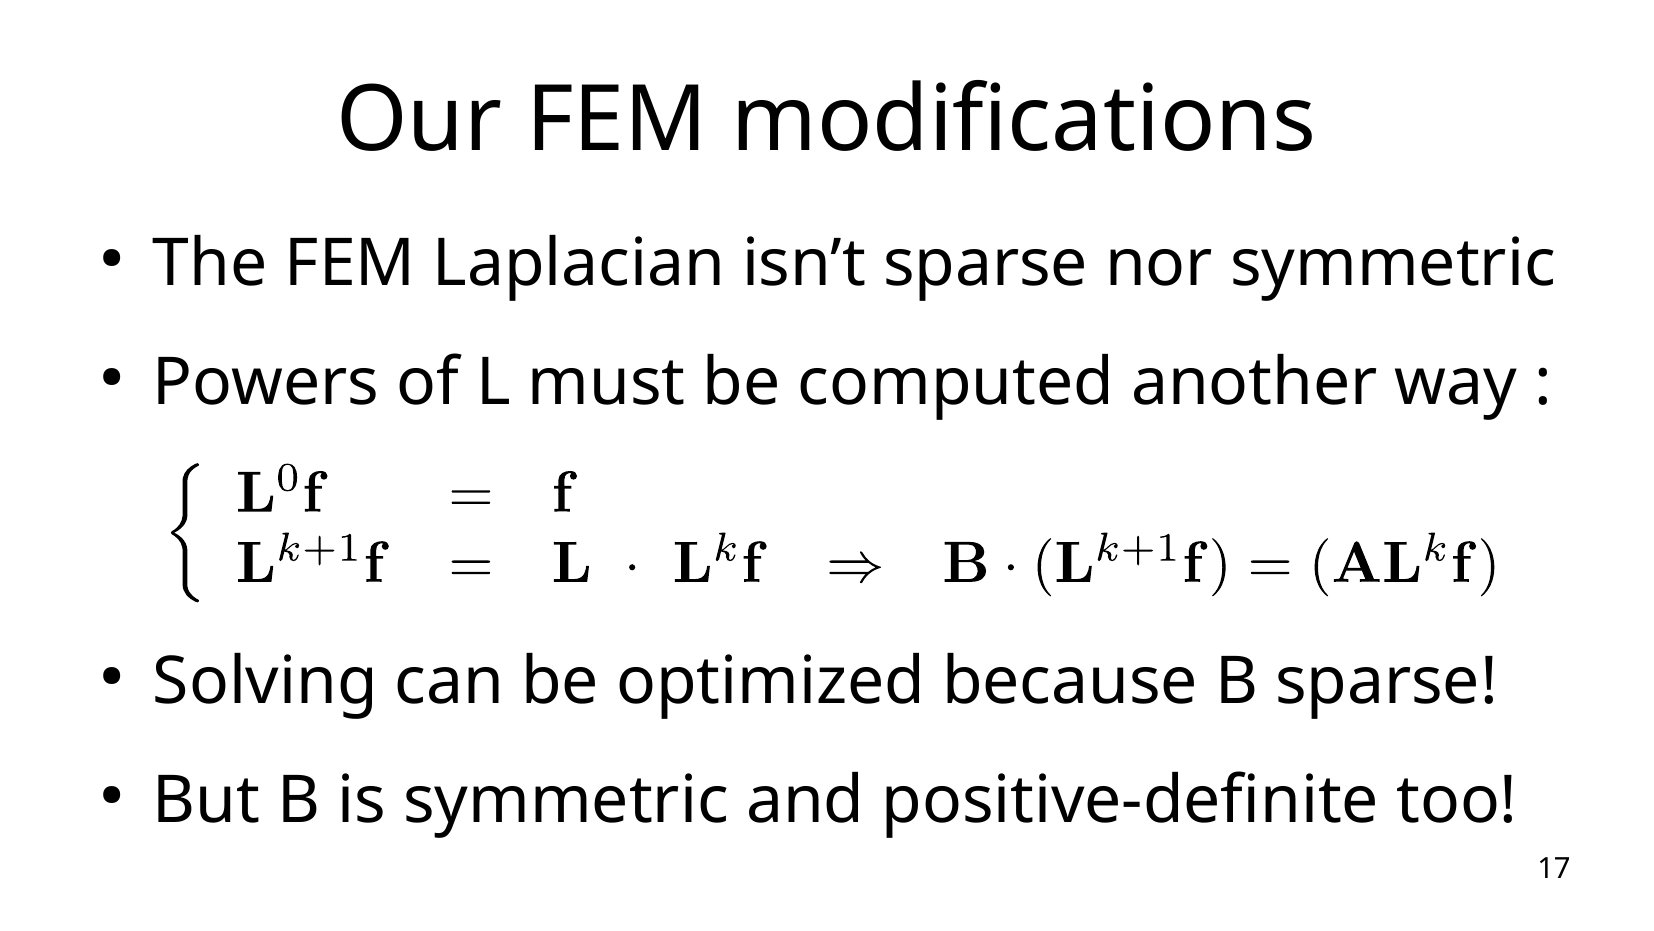

# Our FEM modifications
The FEM Laplacian isn’t sparse nor symmetric
Powers of L must be computed another way :
Solving can be optimized because B sparse!
But B is symmetric and positive-definite too!
17